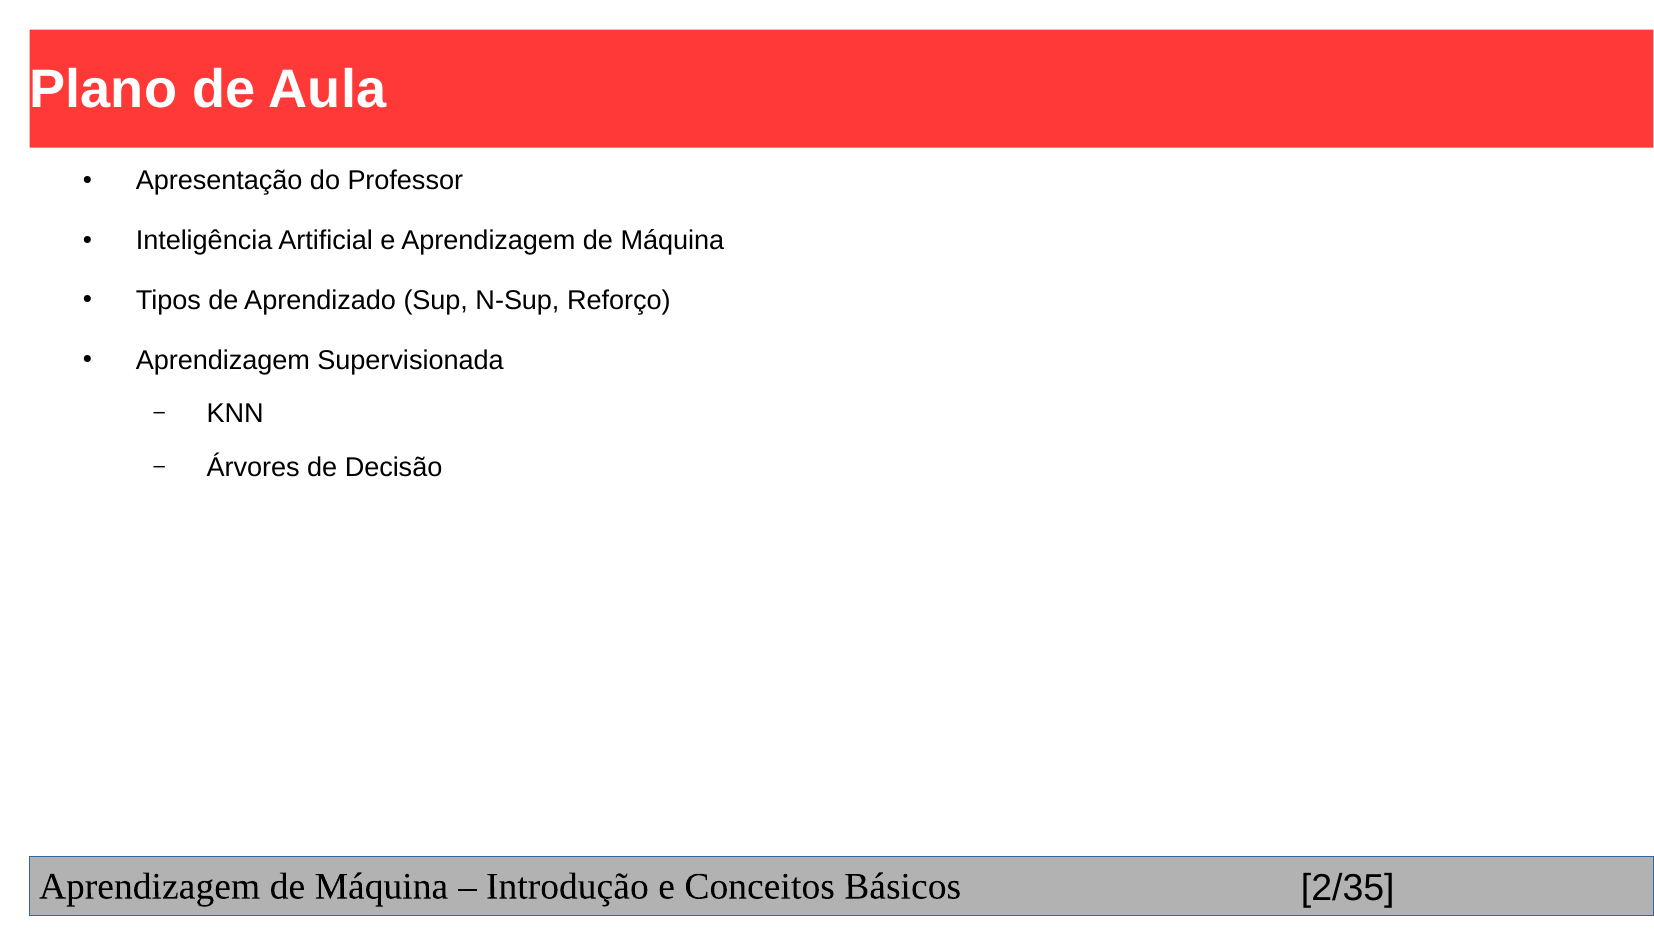

Plano de Aula
# Apresentação do Professor
Inteligência Artificial e Aprendizagem de Máquina
Tipos de Aprendizado (Sup, N-Sup, Reforço)
Aprendizagem Supervisionada
KNN
Árvores de Decisão